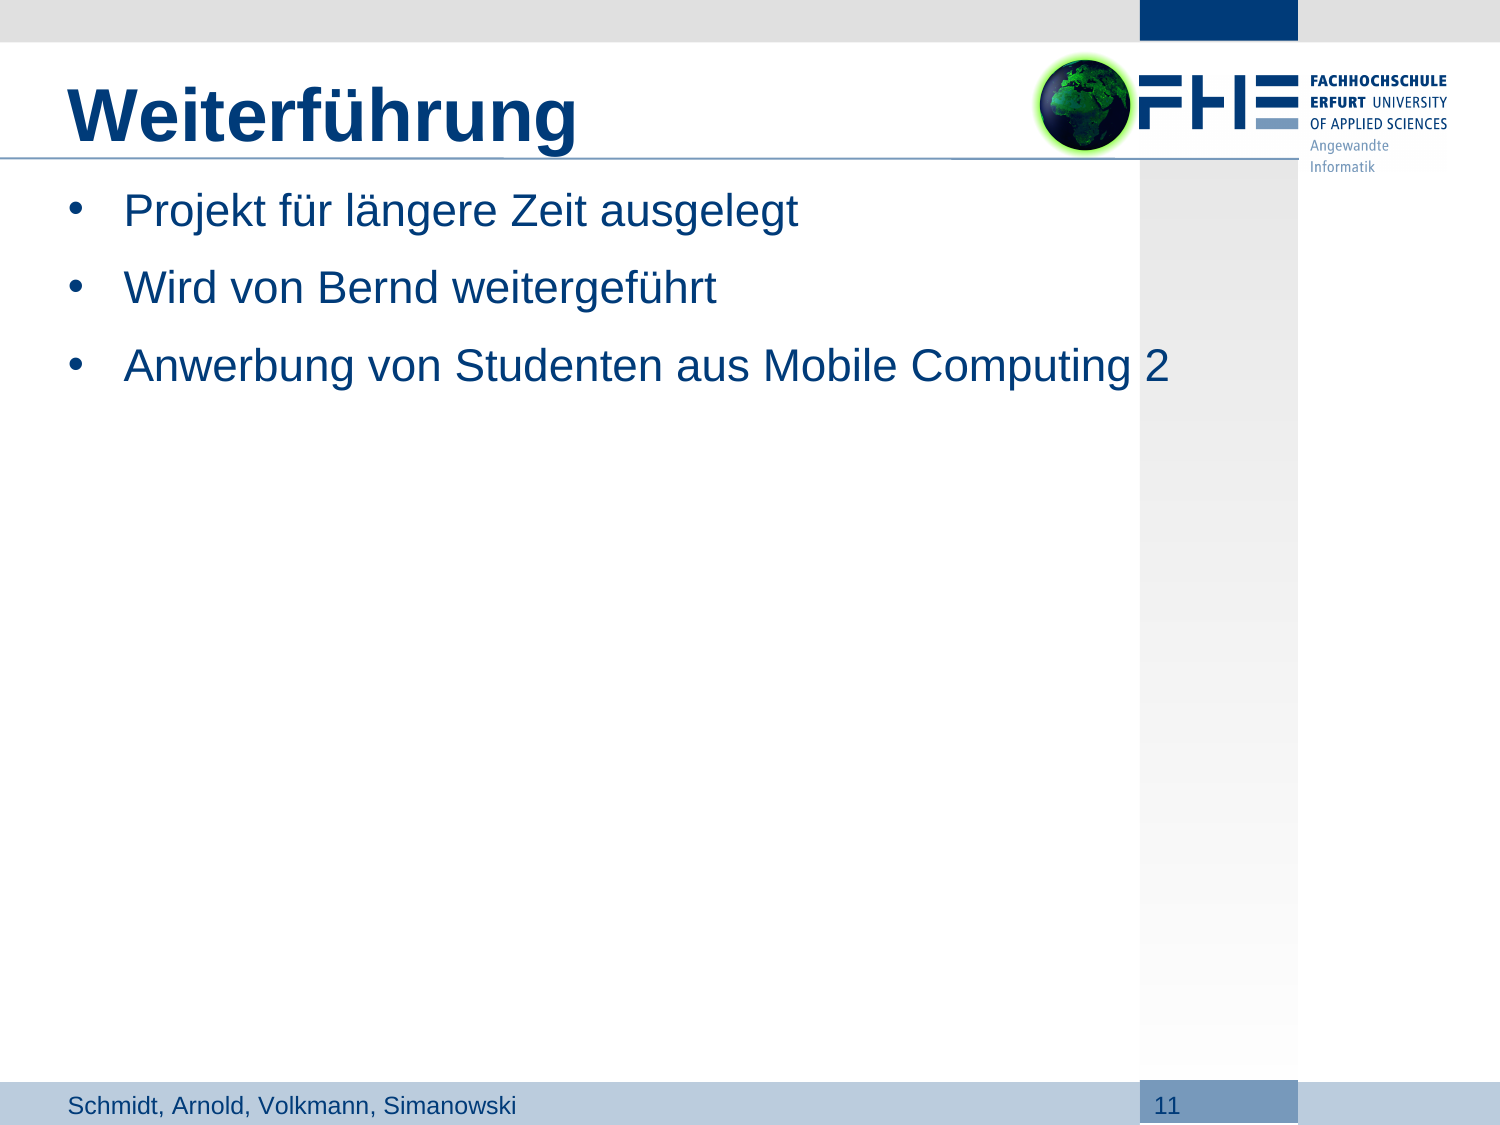

# Weiterführung
Projekt für längere Zeit ausgelegt
Wird von Bernd weitergeführt
Anwerbung von Studenten aus Mobile Computing 2